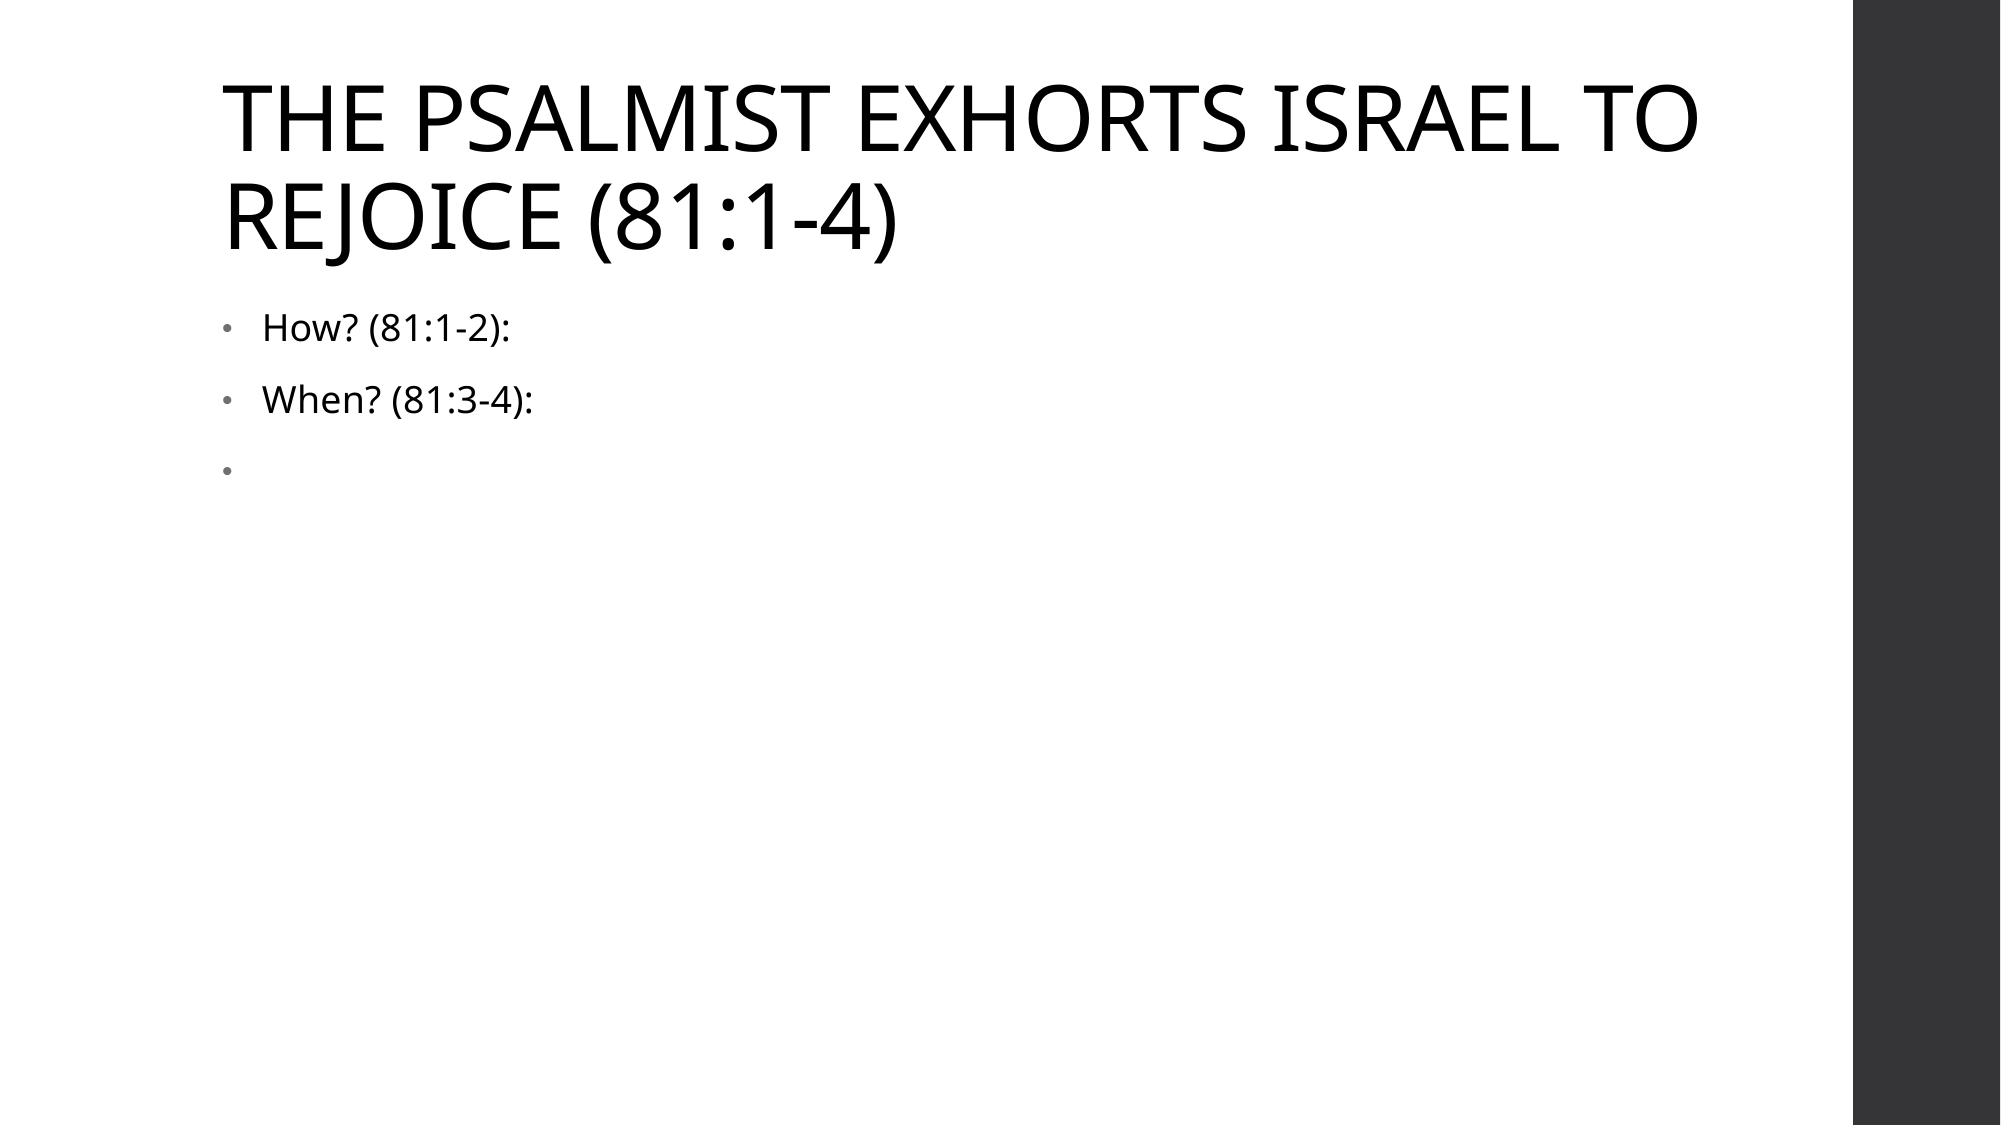

# THE PSALMIST EXHORTS ISRAEL TO REJOICE (81:1-4)
 How? (81:1-2):
 When? (81:3-4):